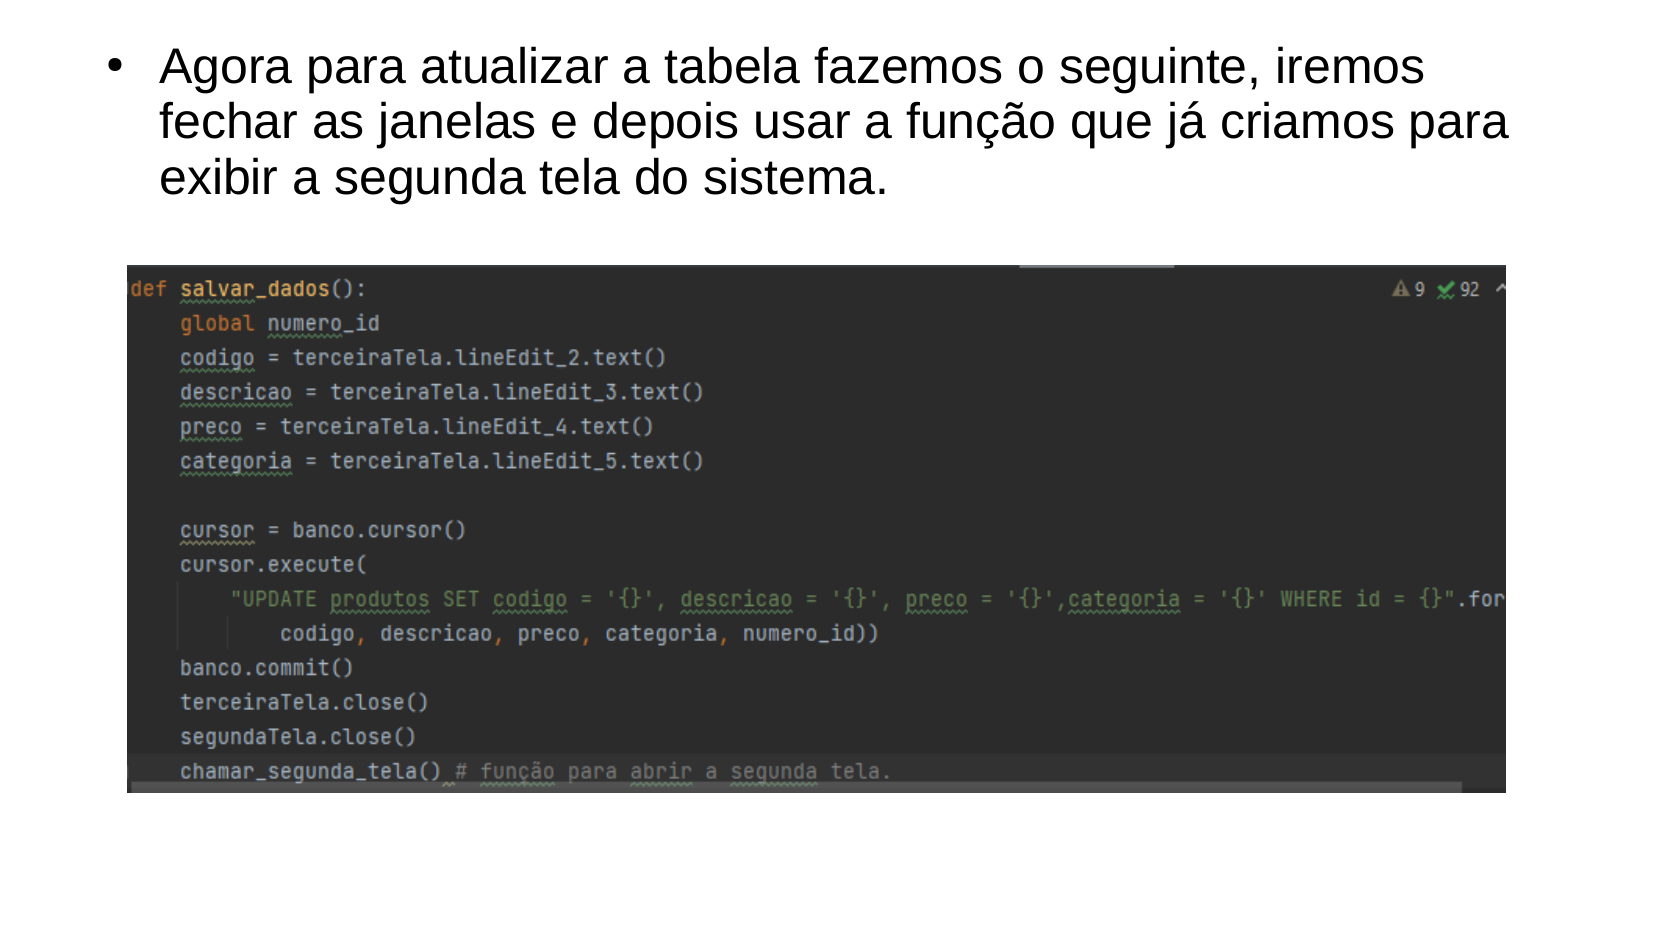

# Agora para atualizar a tabela fazemos o seguinte, iremos fechar as janelas e depois usar a função que já criamos para exibir a segunda tela do sistema.